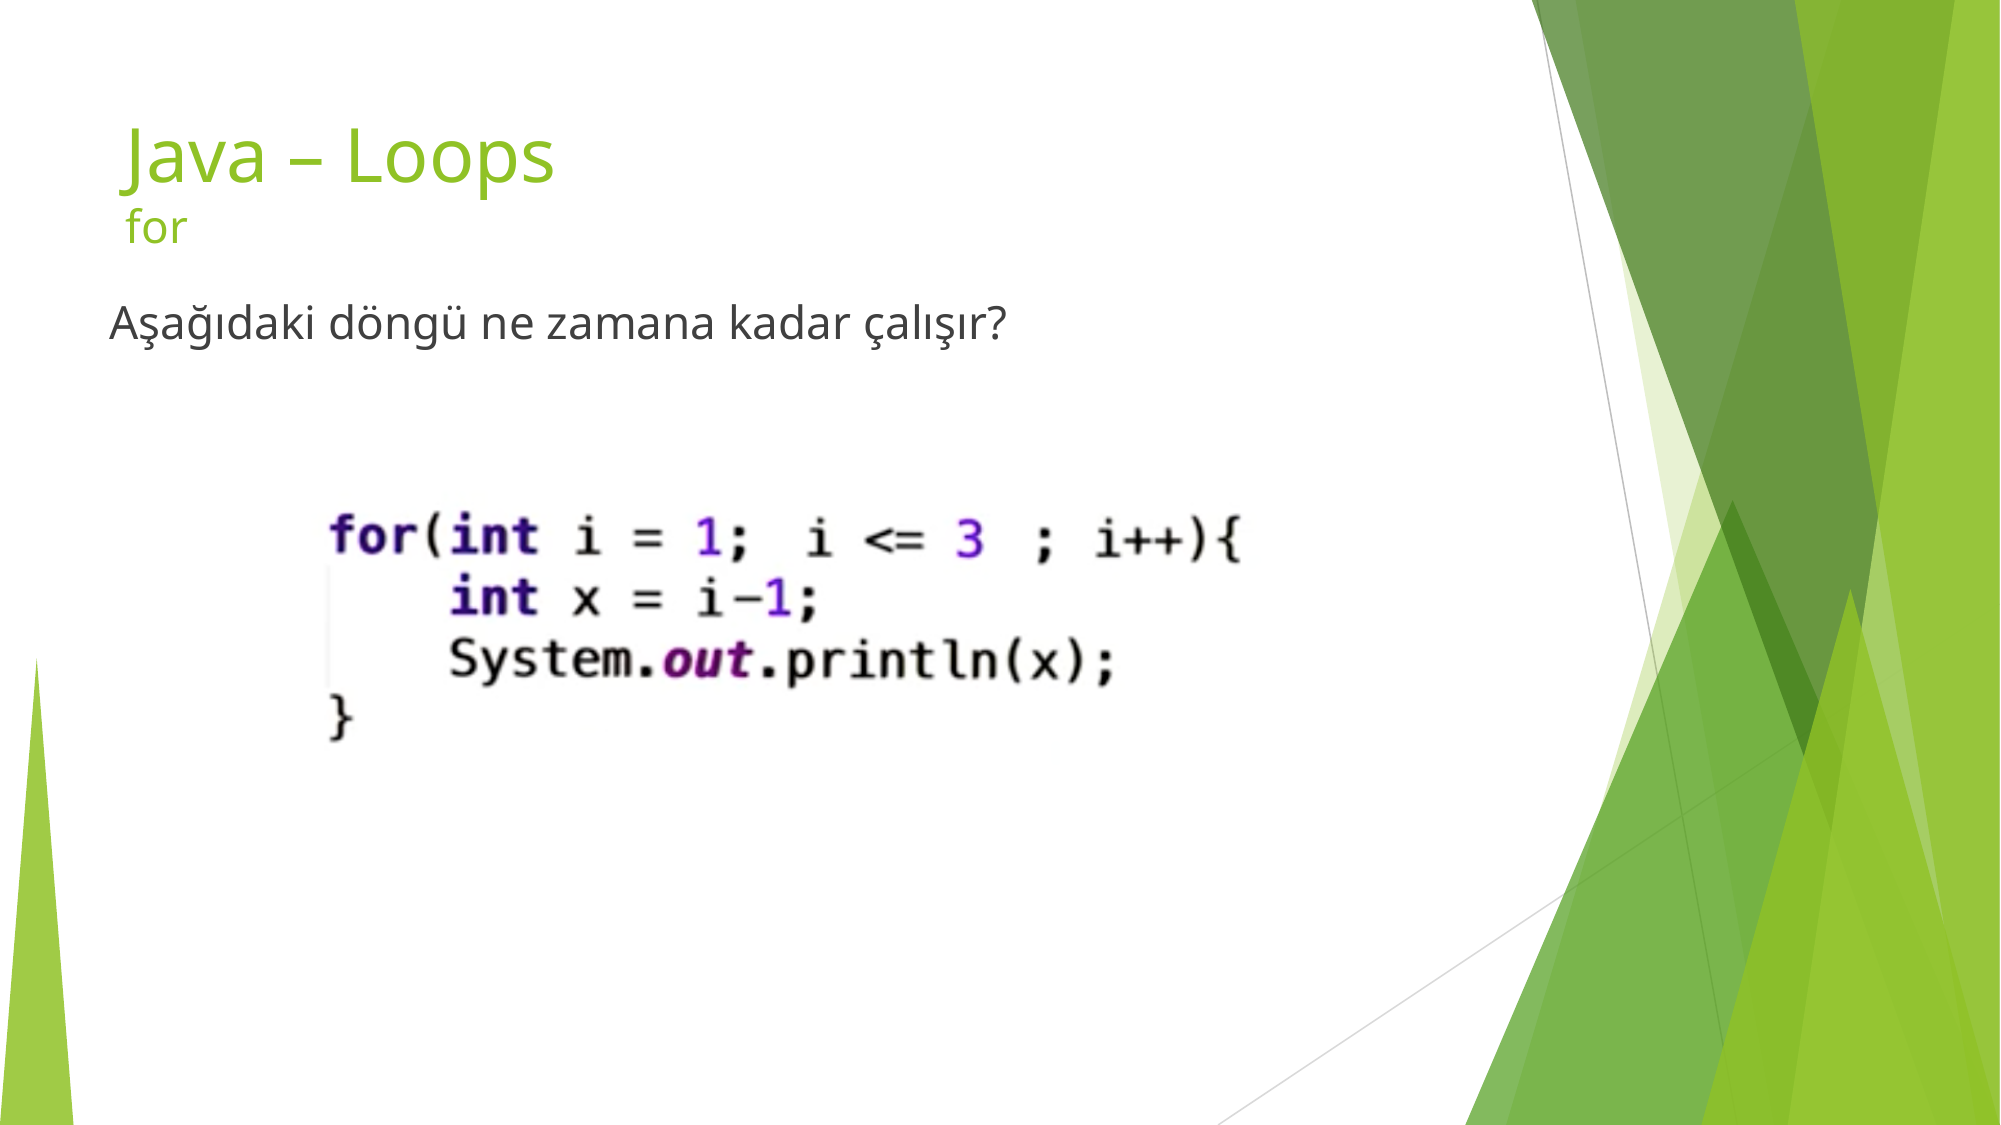

# Java – Loops for
Aşağıdaki döngü ne zamana kadar çalışır?